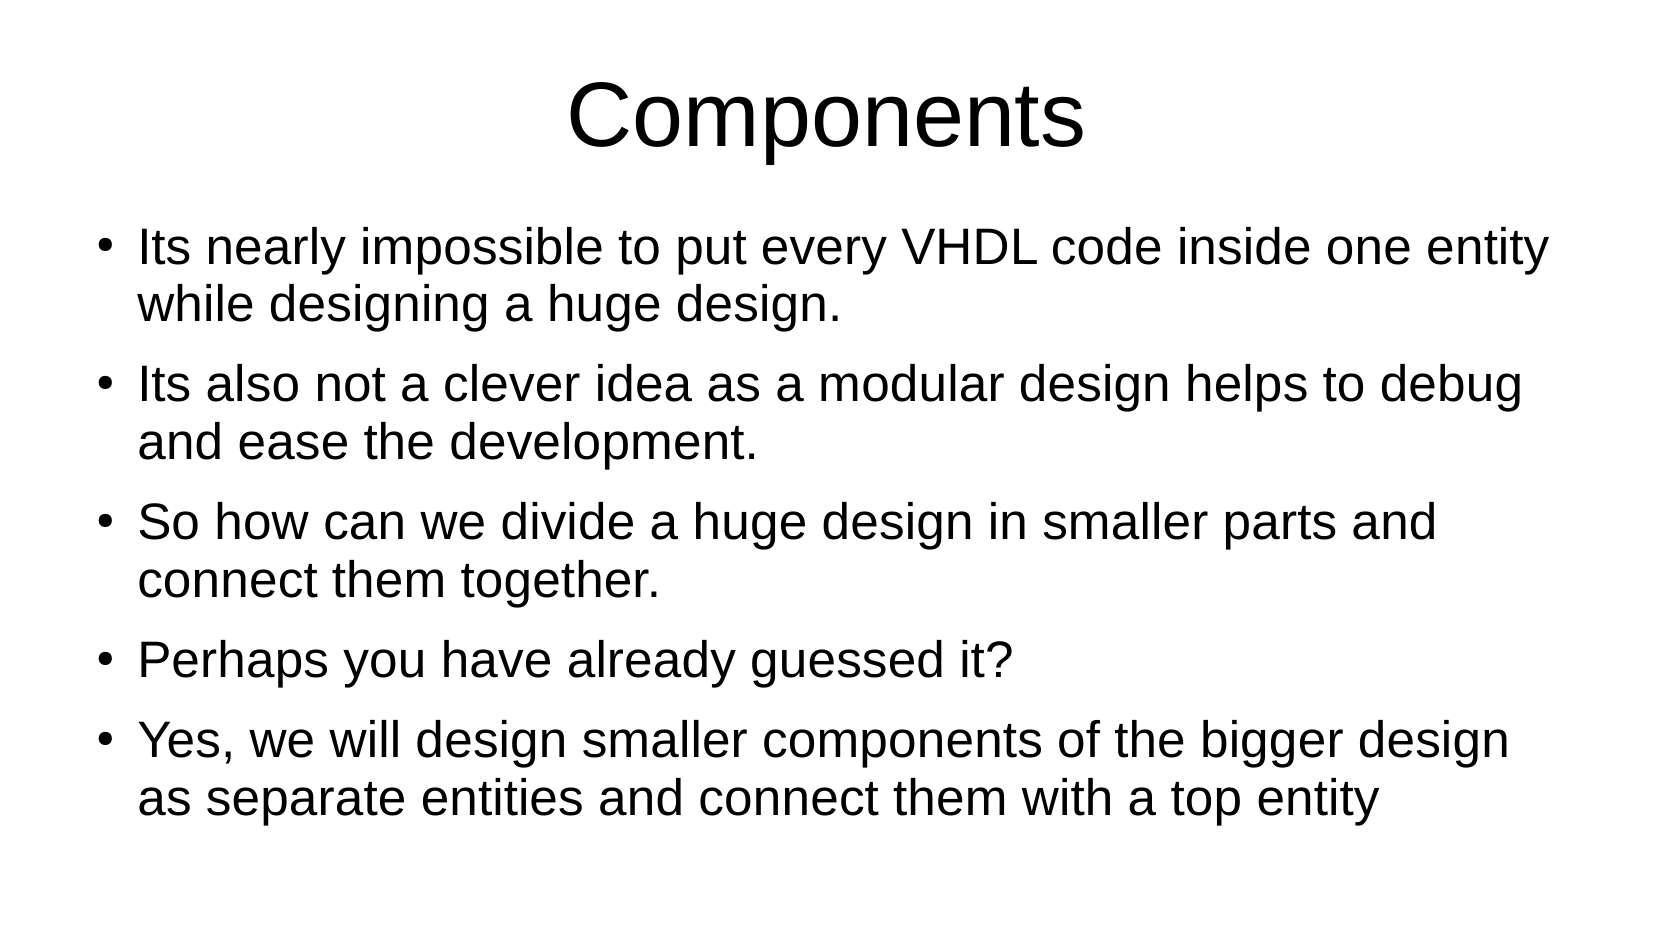

# Components
Its nearly impossible to put every VHDL code inside one entity while designing a huge design.
Its also not a clever idea as a modular design helps to debug and ease the development.
So how can we divide a huge design in smaller parts and connect them together.
Perhaps you have already guessed it?
Yes, we will design smaller components of the bigger design as separate entities and connect them with a top entity